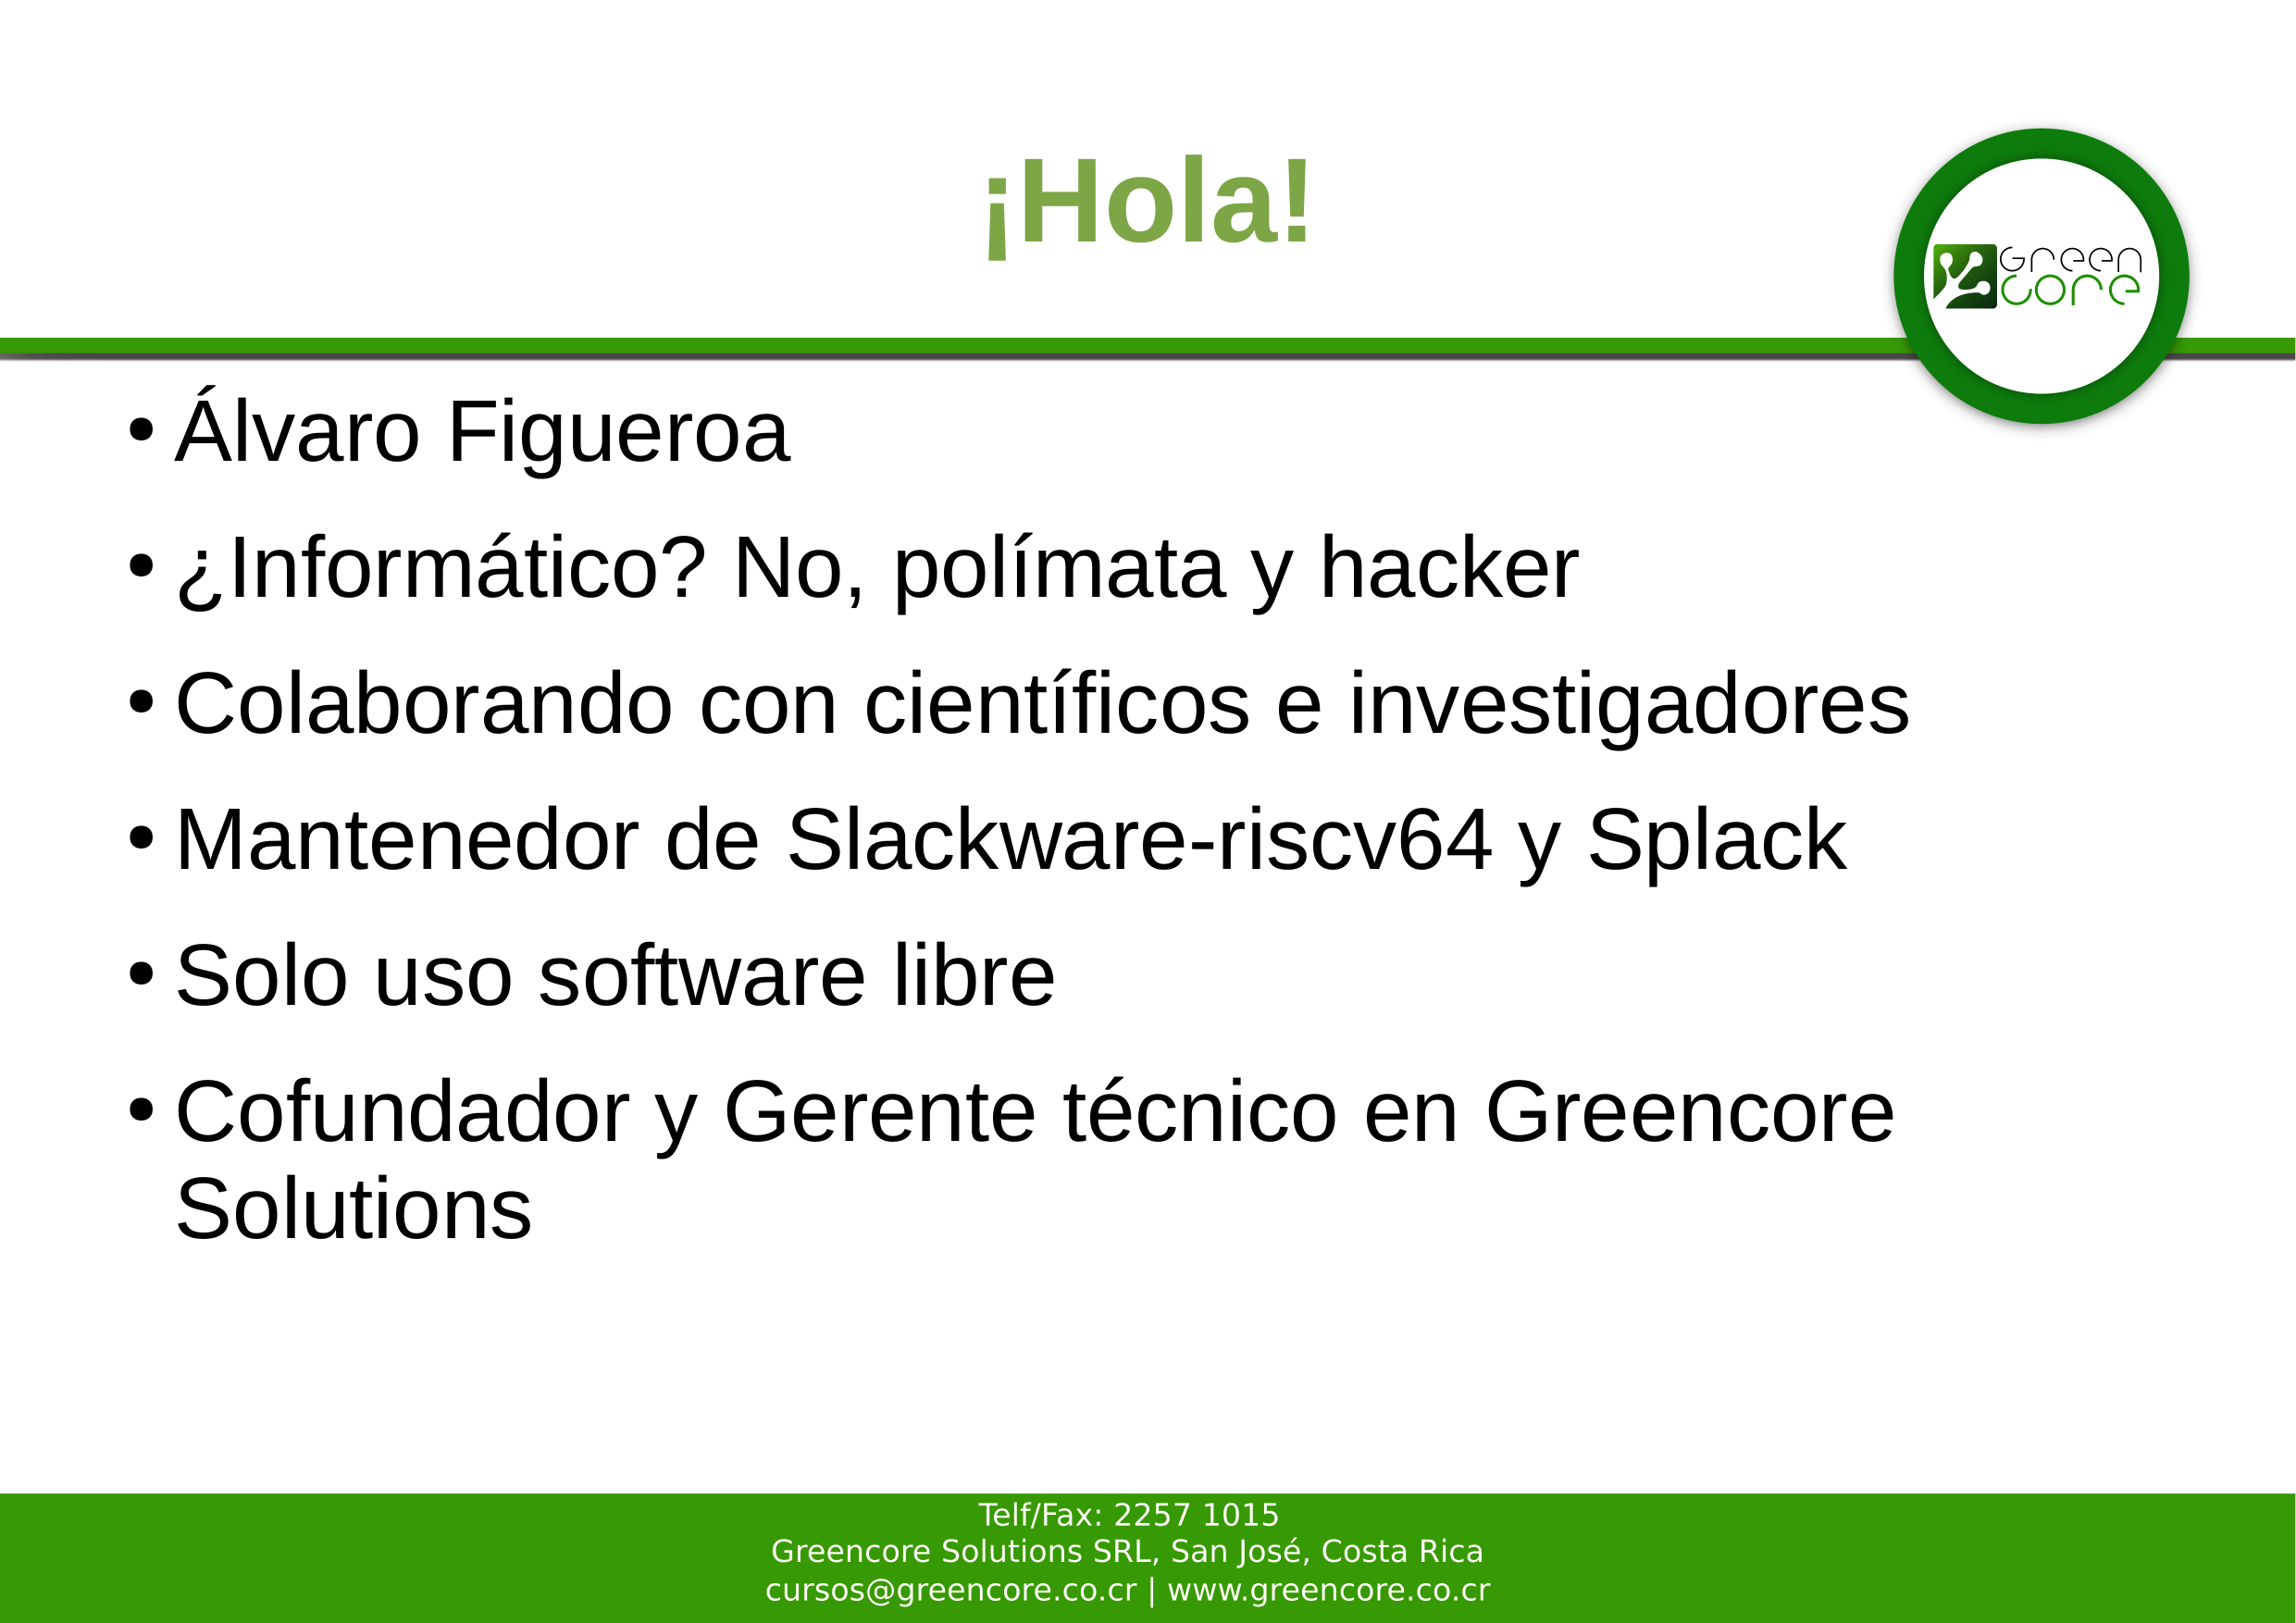

# ¡Hola!
Álvaro Figueroa
¿Informático? No, polímata y hacker
Colaborando con científicos e investigadores
Mantenedor de Slackware-riscv64 y Splack
Solo uso software libre
Cofundador y Gerente técnico en Greencore Solutions